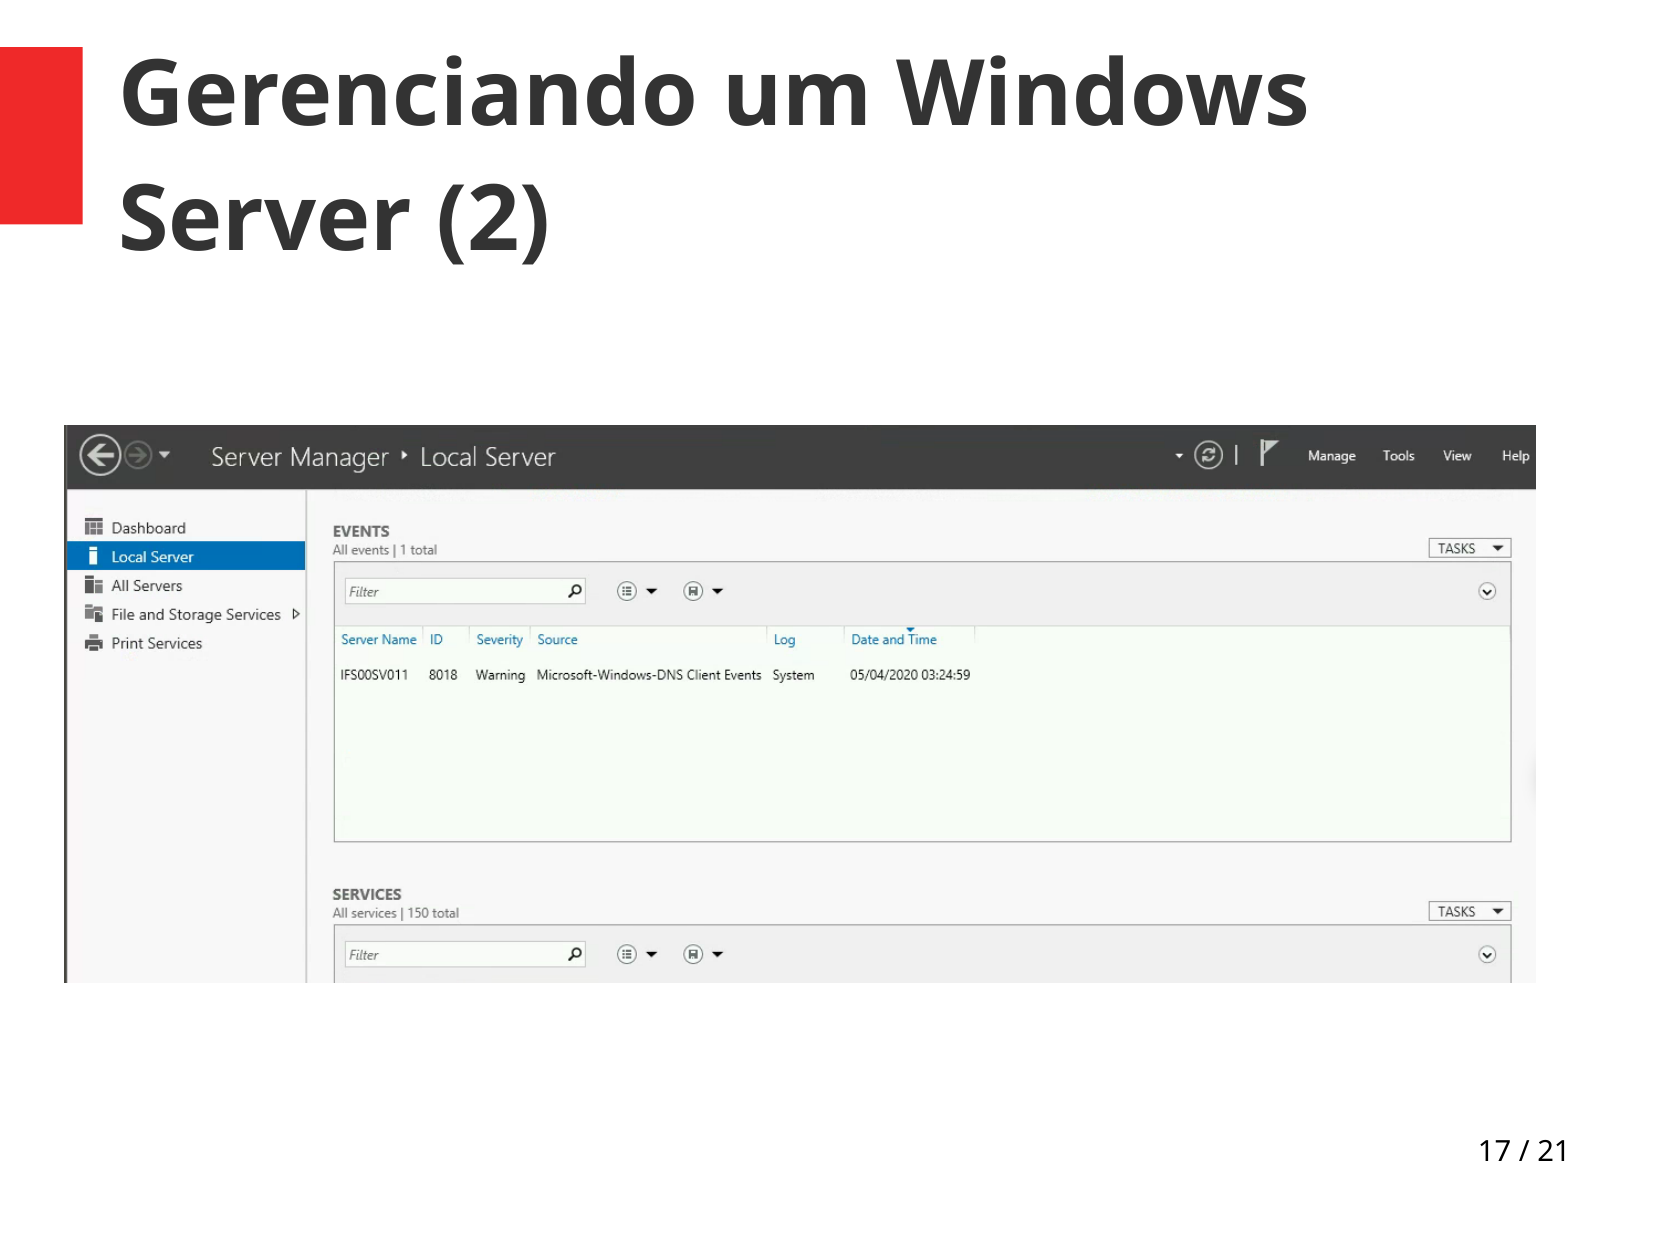

# Gerenciando um Windows Server (2)
17